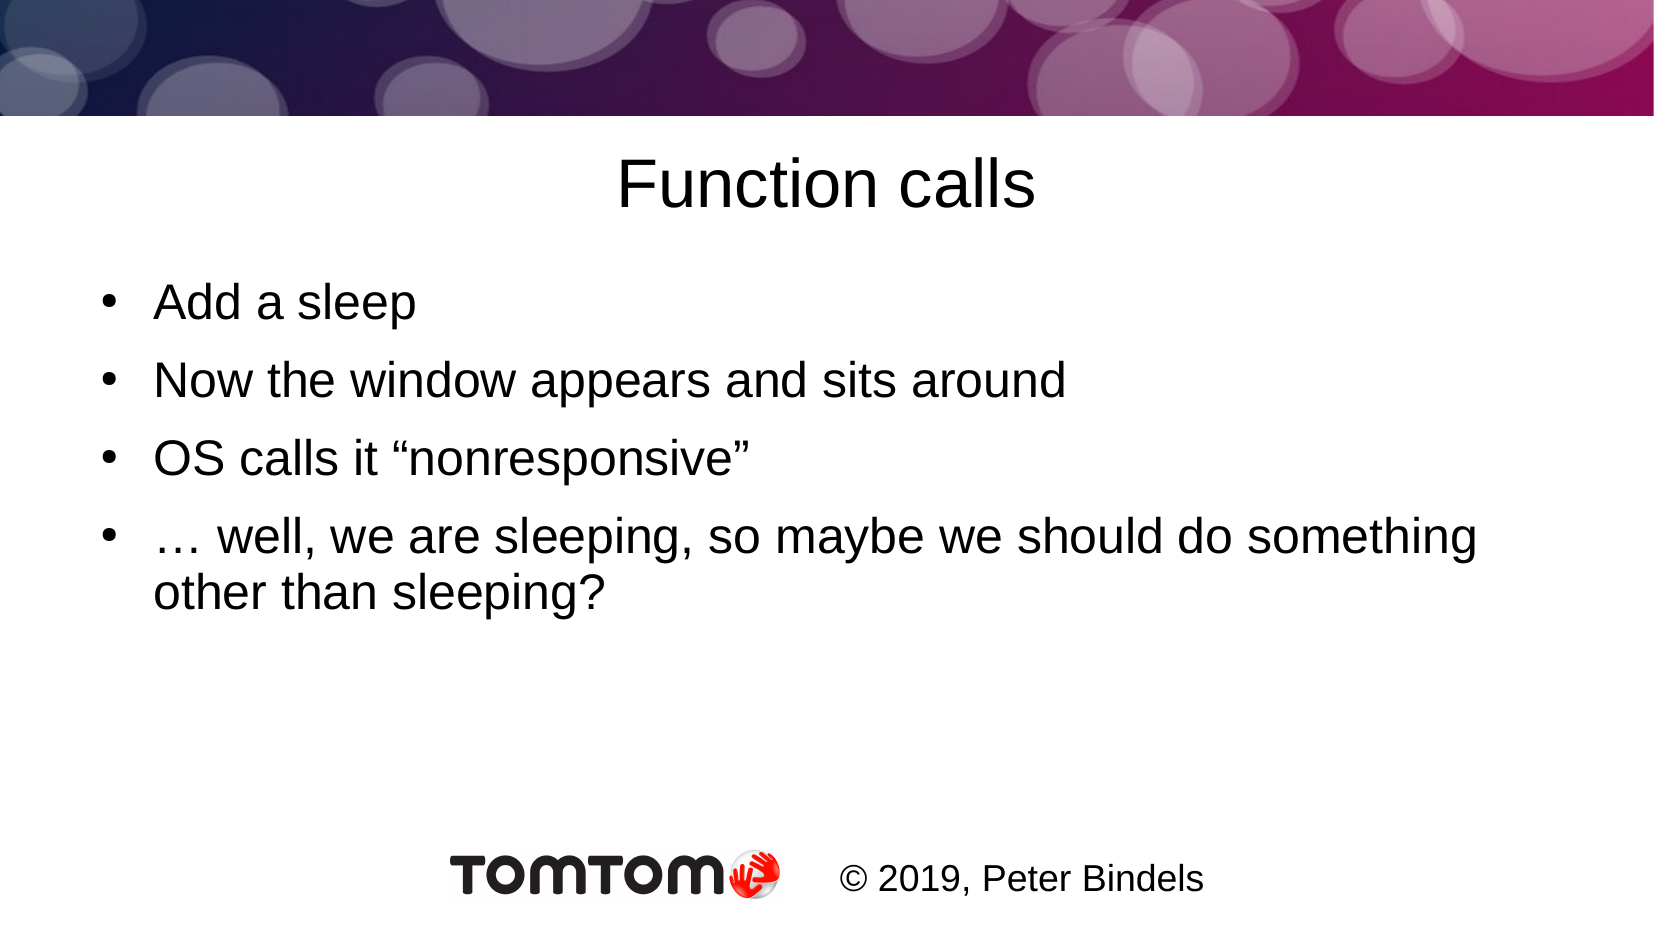

# Function calls
Add a sleep
Now the window appears and sits around
OS calls it “nonresponsive”
… well, we are sleeping, so maybe we should do something other than sleeping?